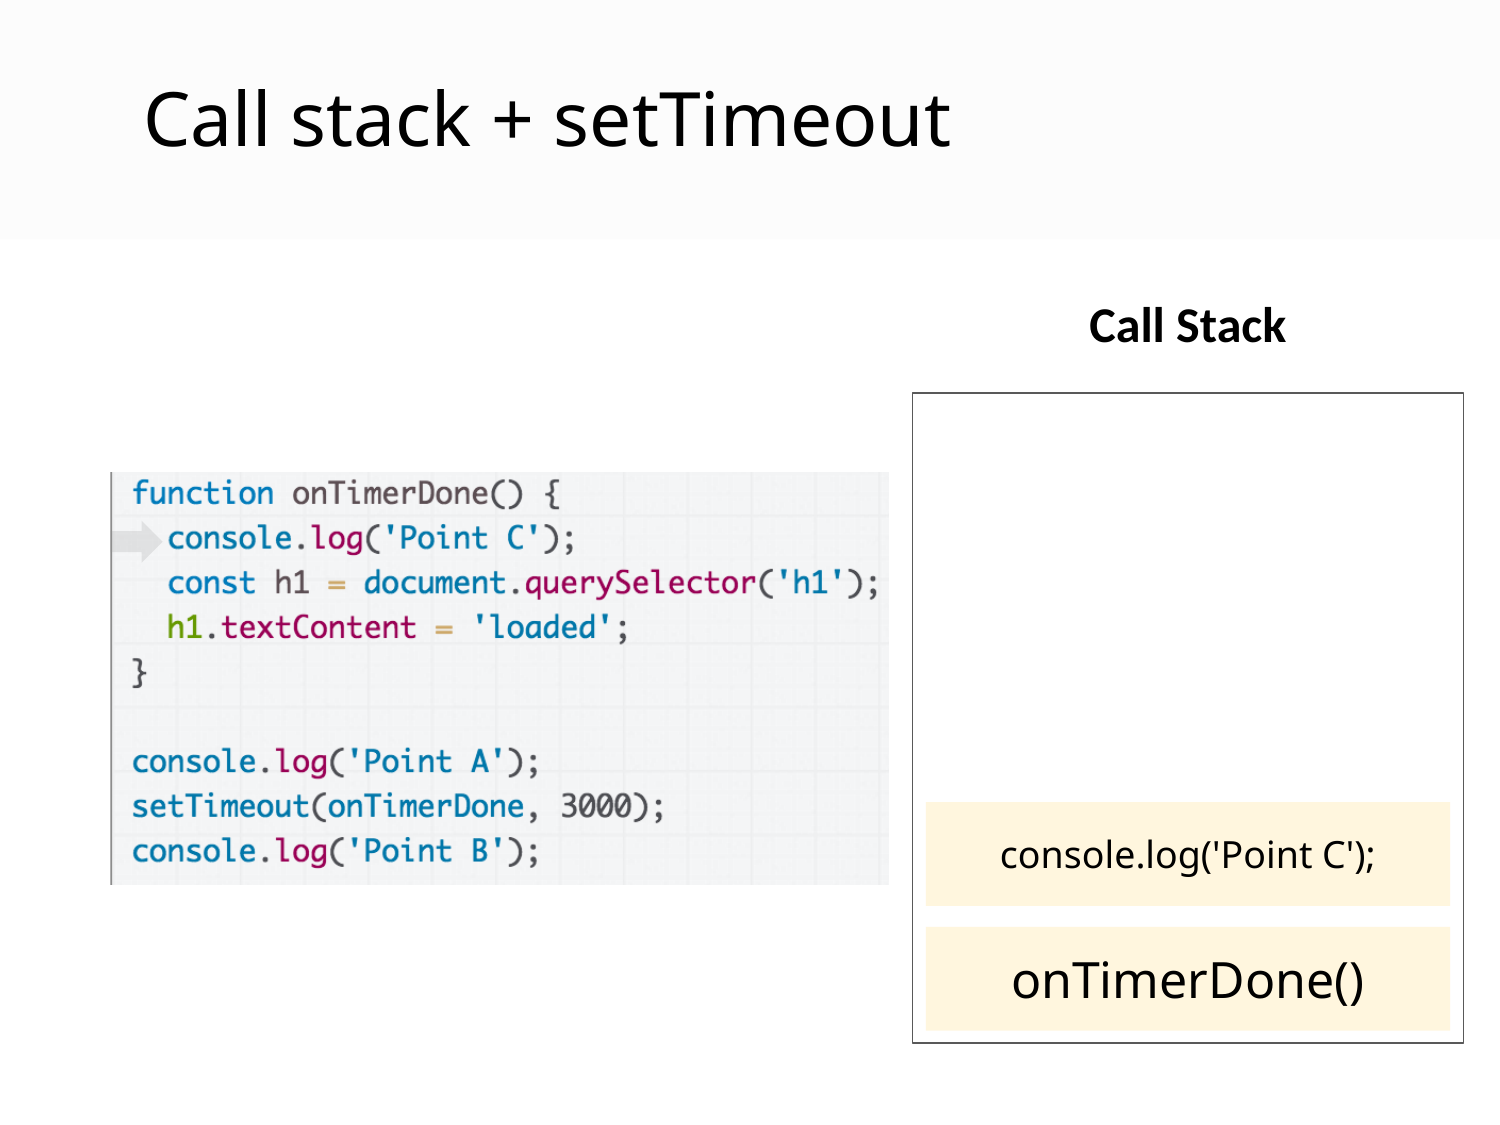

# Call stack + setTimeout
Call Stack
console.log('Point C');
onTimerDone()